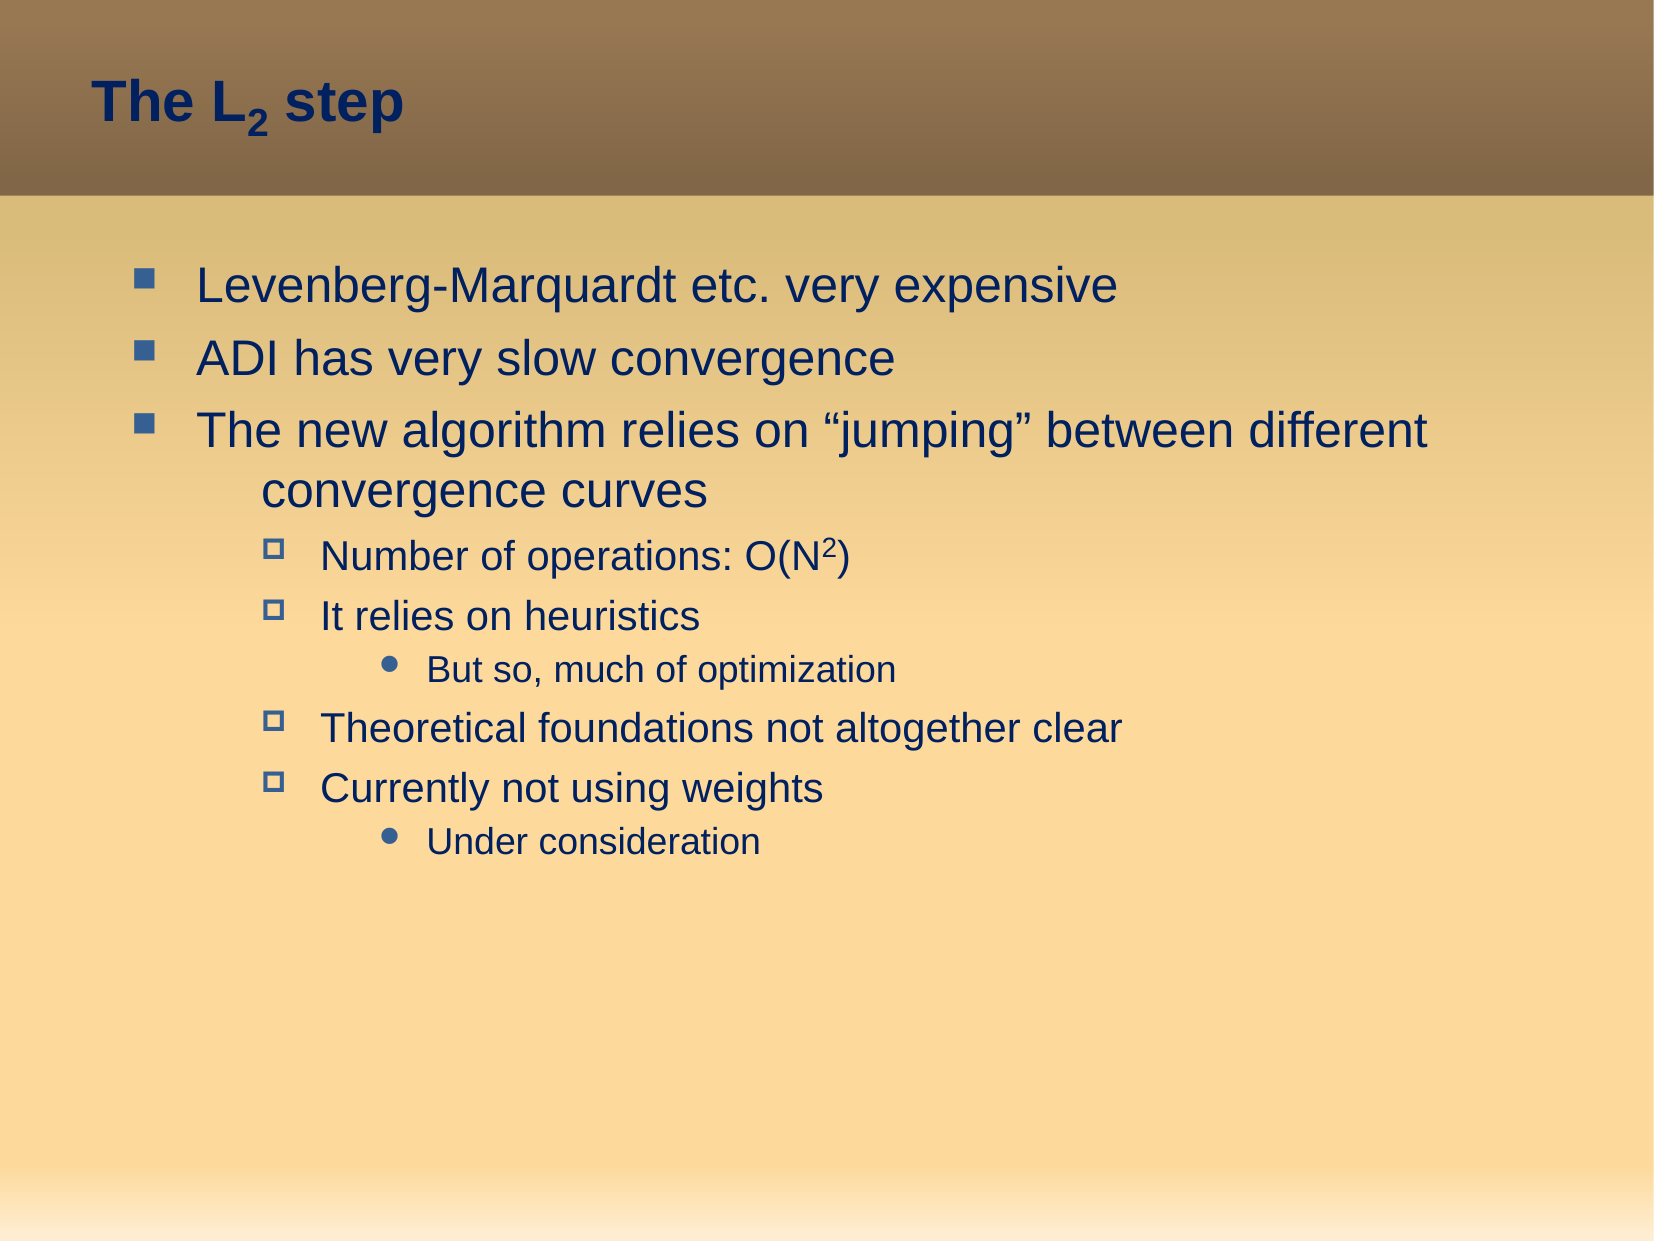

# The L2 step
Levenberg-Marquardt etc. very expensive
ADI has very slow convergence
The new algorithm relies on “jumping” between different convergence curves
Number of operations: O(N2)
It relies on heuristics
But so, much of optimization
Theoretical foundations not altogether clear
Currently not using weights
Under consideration